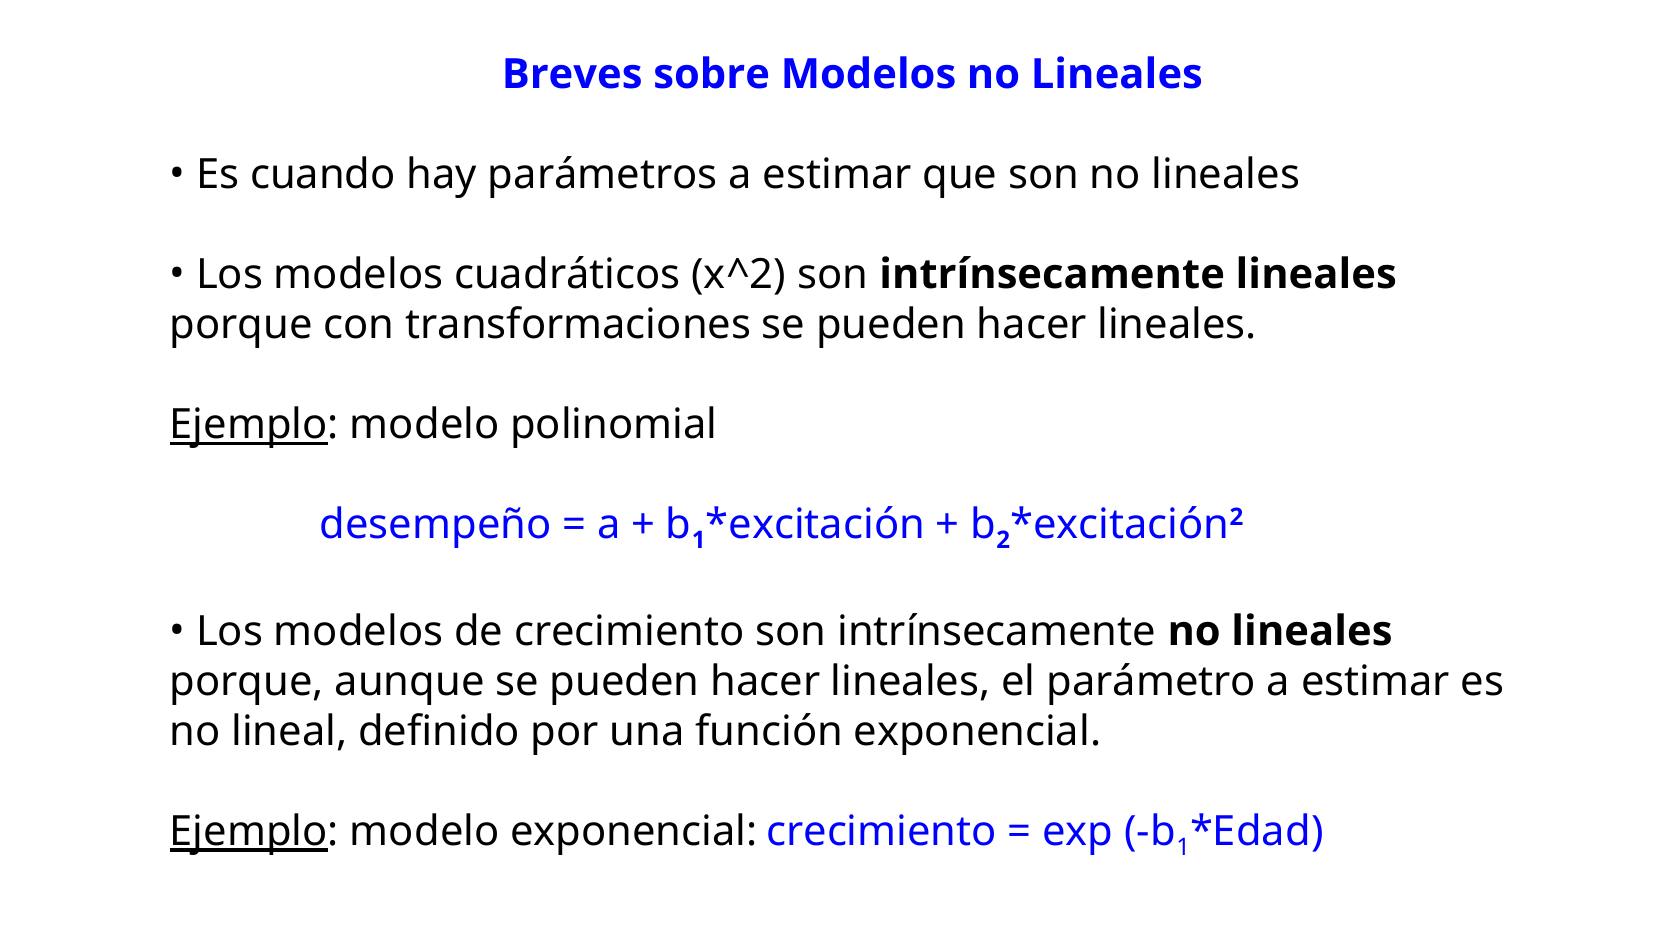

Breves sobre Modelos no Lineales
 Es cuando hay parámetros a estimar que son no lineales
 Los modelos cuadráticos (x^2) son intrínsecamente lineales porque con transformaciones se pueden hacer lineales.
Ejemplo: modelo polinomial
	desempeño = a + b1*excitación + b2*excitación2
 Los modelos de crecimiento son intrínsecamente no lineales porque, aunque se pueden hacer lineales, el parámetro a estimar es no lineal, definido por una función exponencial.
Ejemplo: modelo exponencial: crecimiento = exp (-b1*Edad)